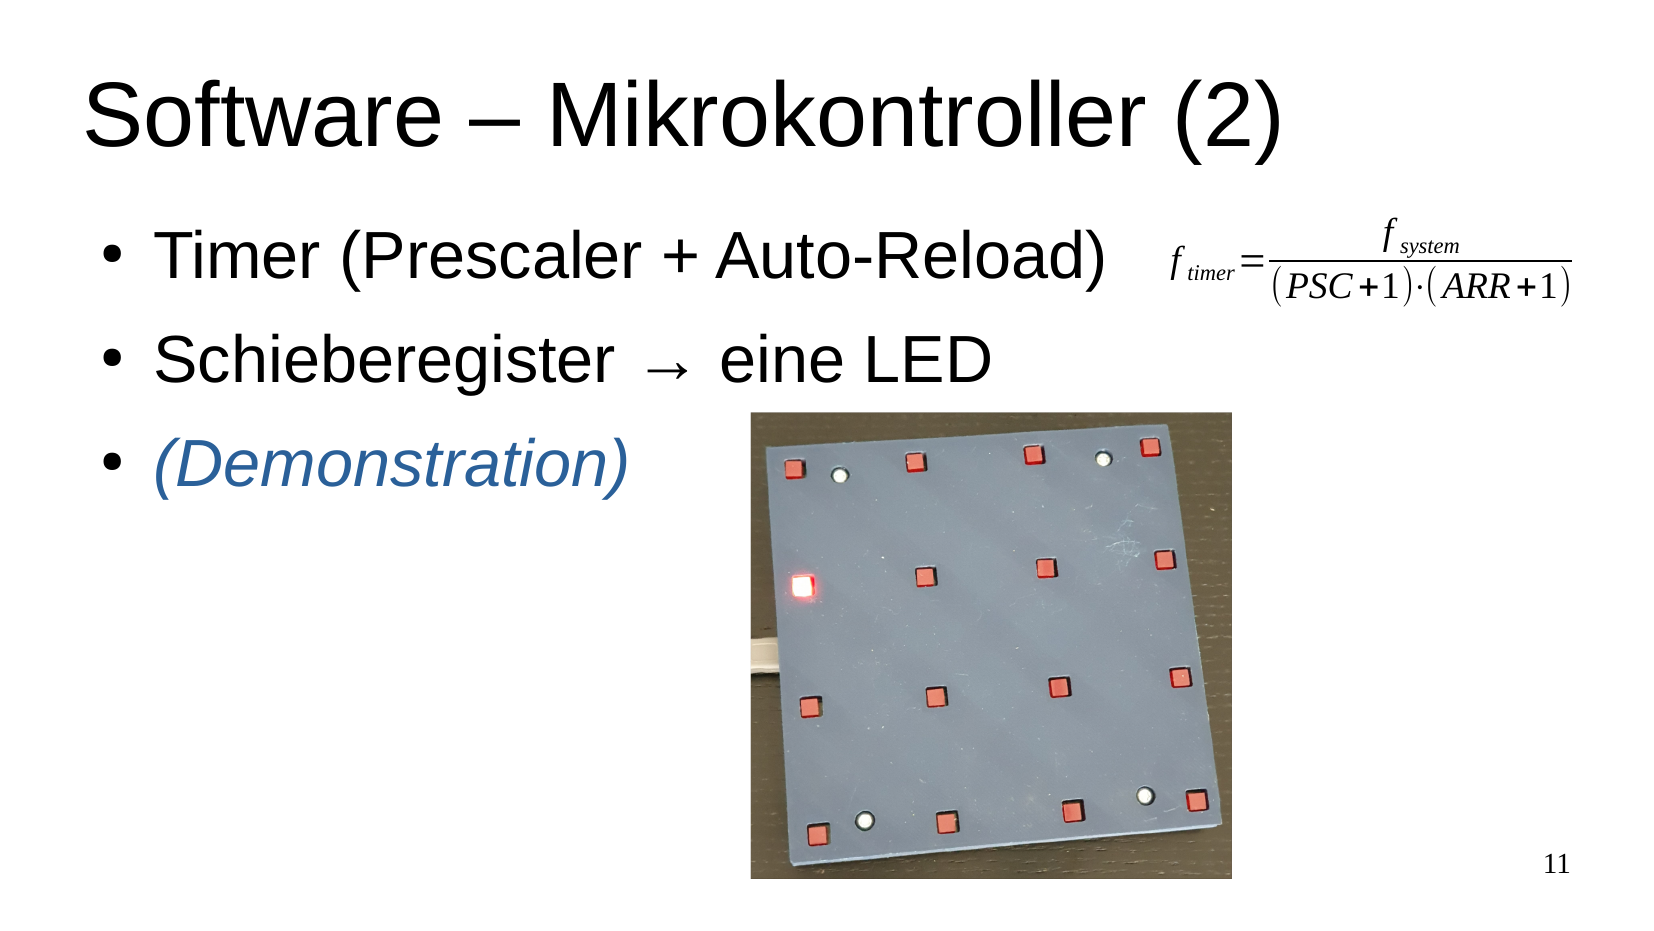

# Software – Mikrokontroller (2)
Timer (Prescaler + Auto-Reload)
Schieberegister → eine LED
(Demonstration)
11